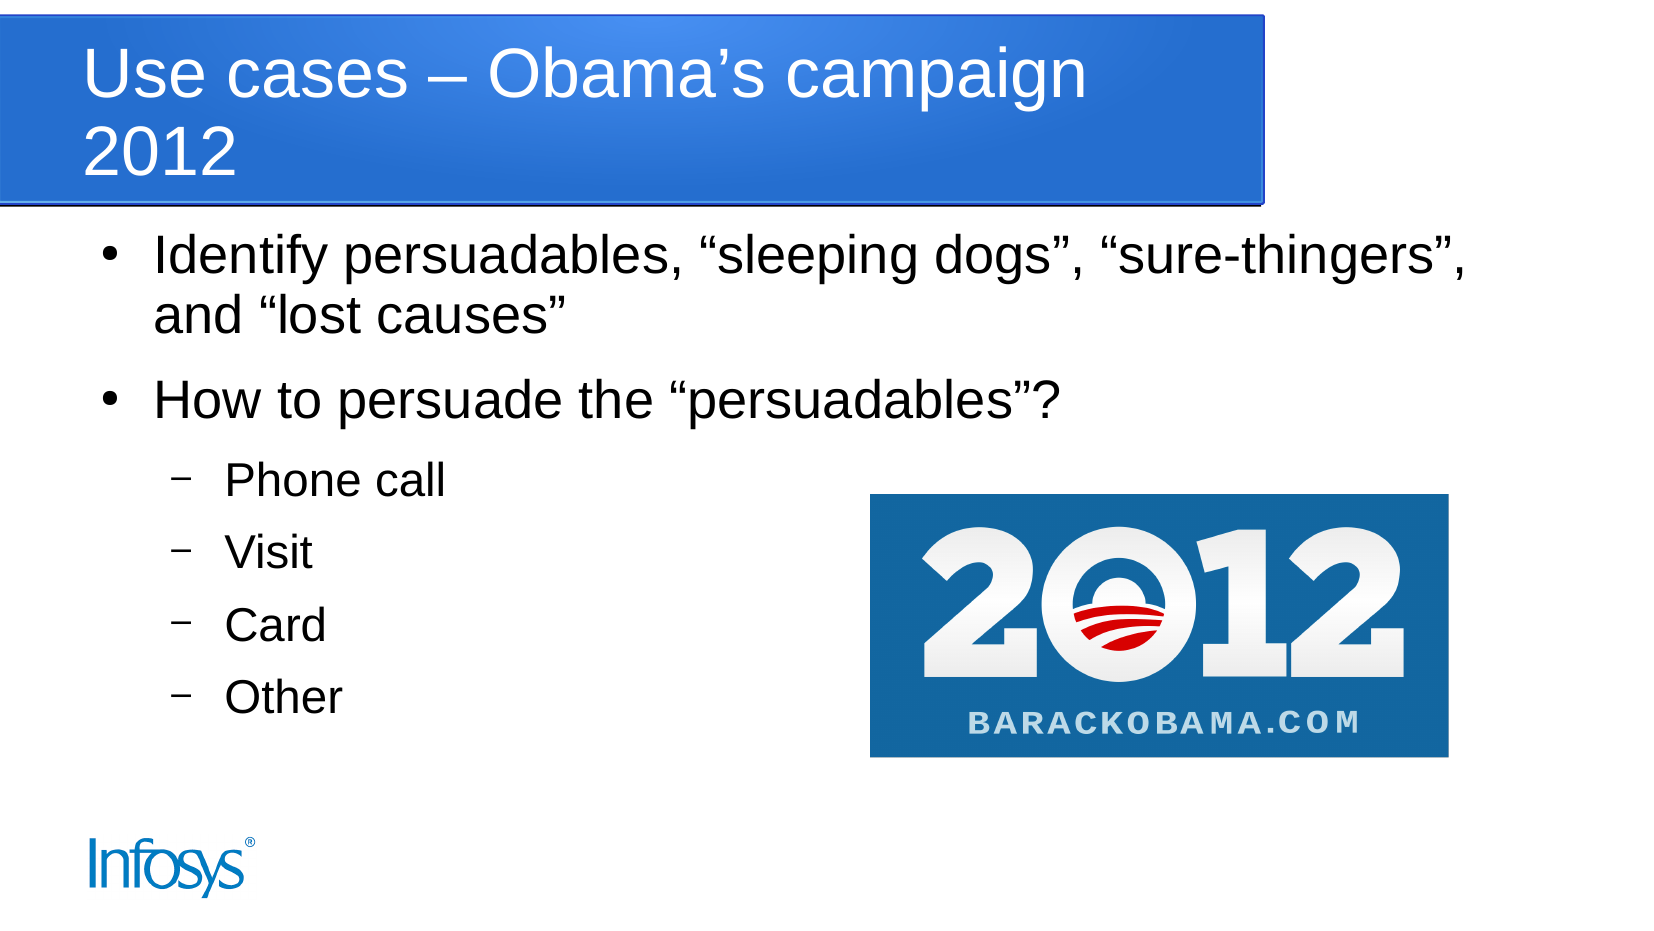

# Use cases – Obama’s campaign 2012
Identify persuadables, “sleeping dogs”, “sure-thingers”, and “lost causes”
How to persuade the “persuadables”?
Phone call
Visit
Card
Other